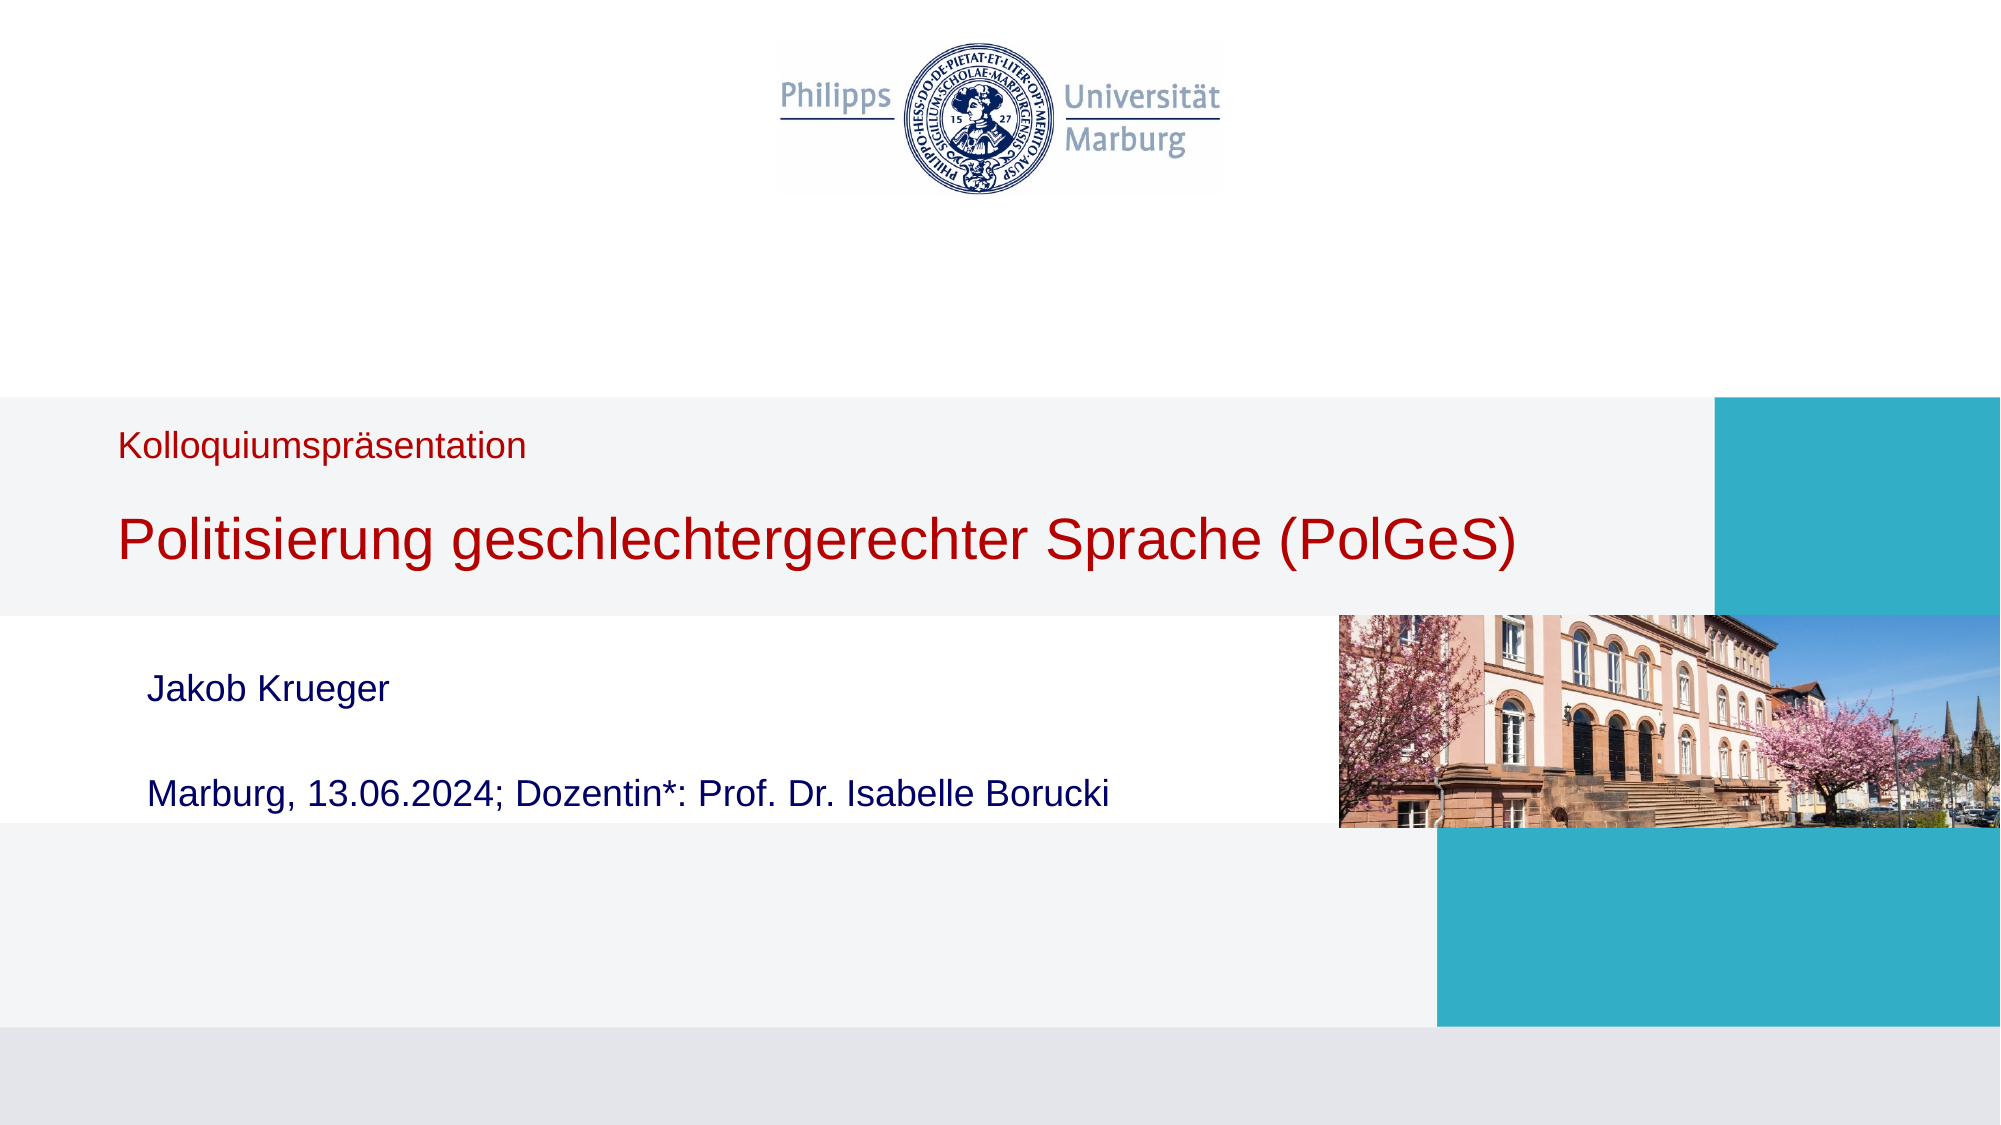

# Kolloquiumspräsentation Politisierung geschlechtergerechter Sprache (PolGeS)
Jakob Krueger
Marburg, 13.06.2024; Dozentin*: Prof. Dr. Isabelle Borucki